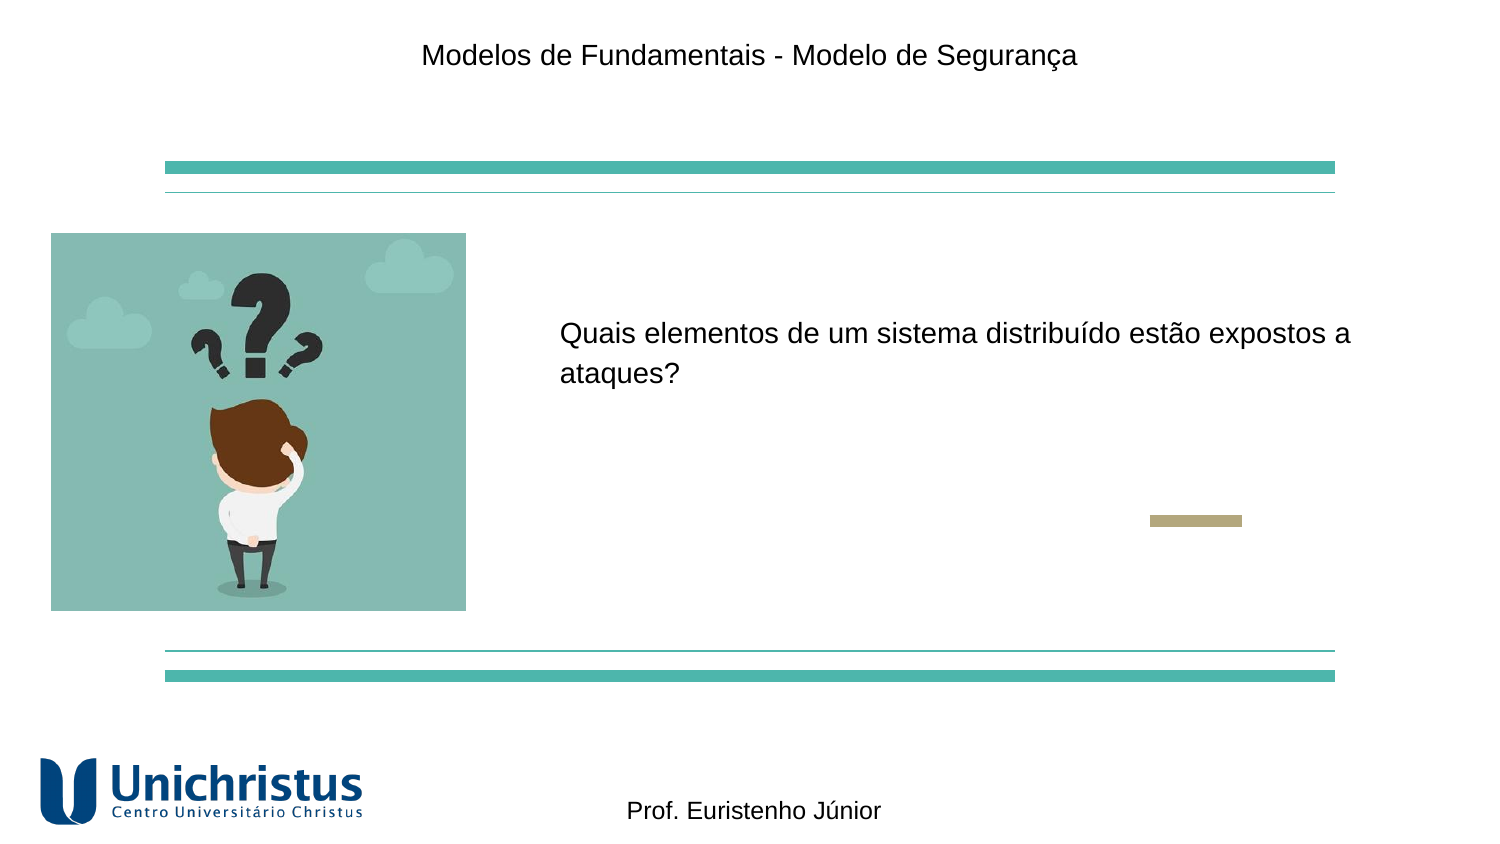

# Modelos de Fundamentais - Modelo de Segurança
Quais elementos de um sistema distribuído estão expostos a ataques?